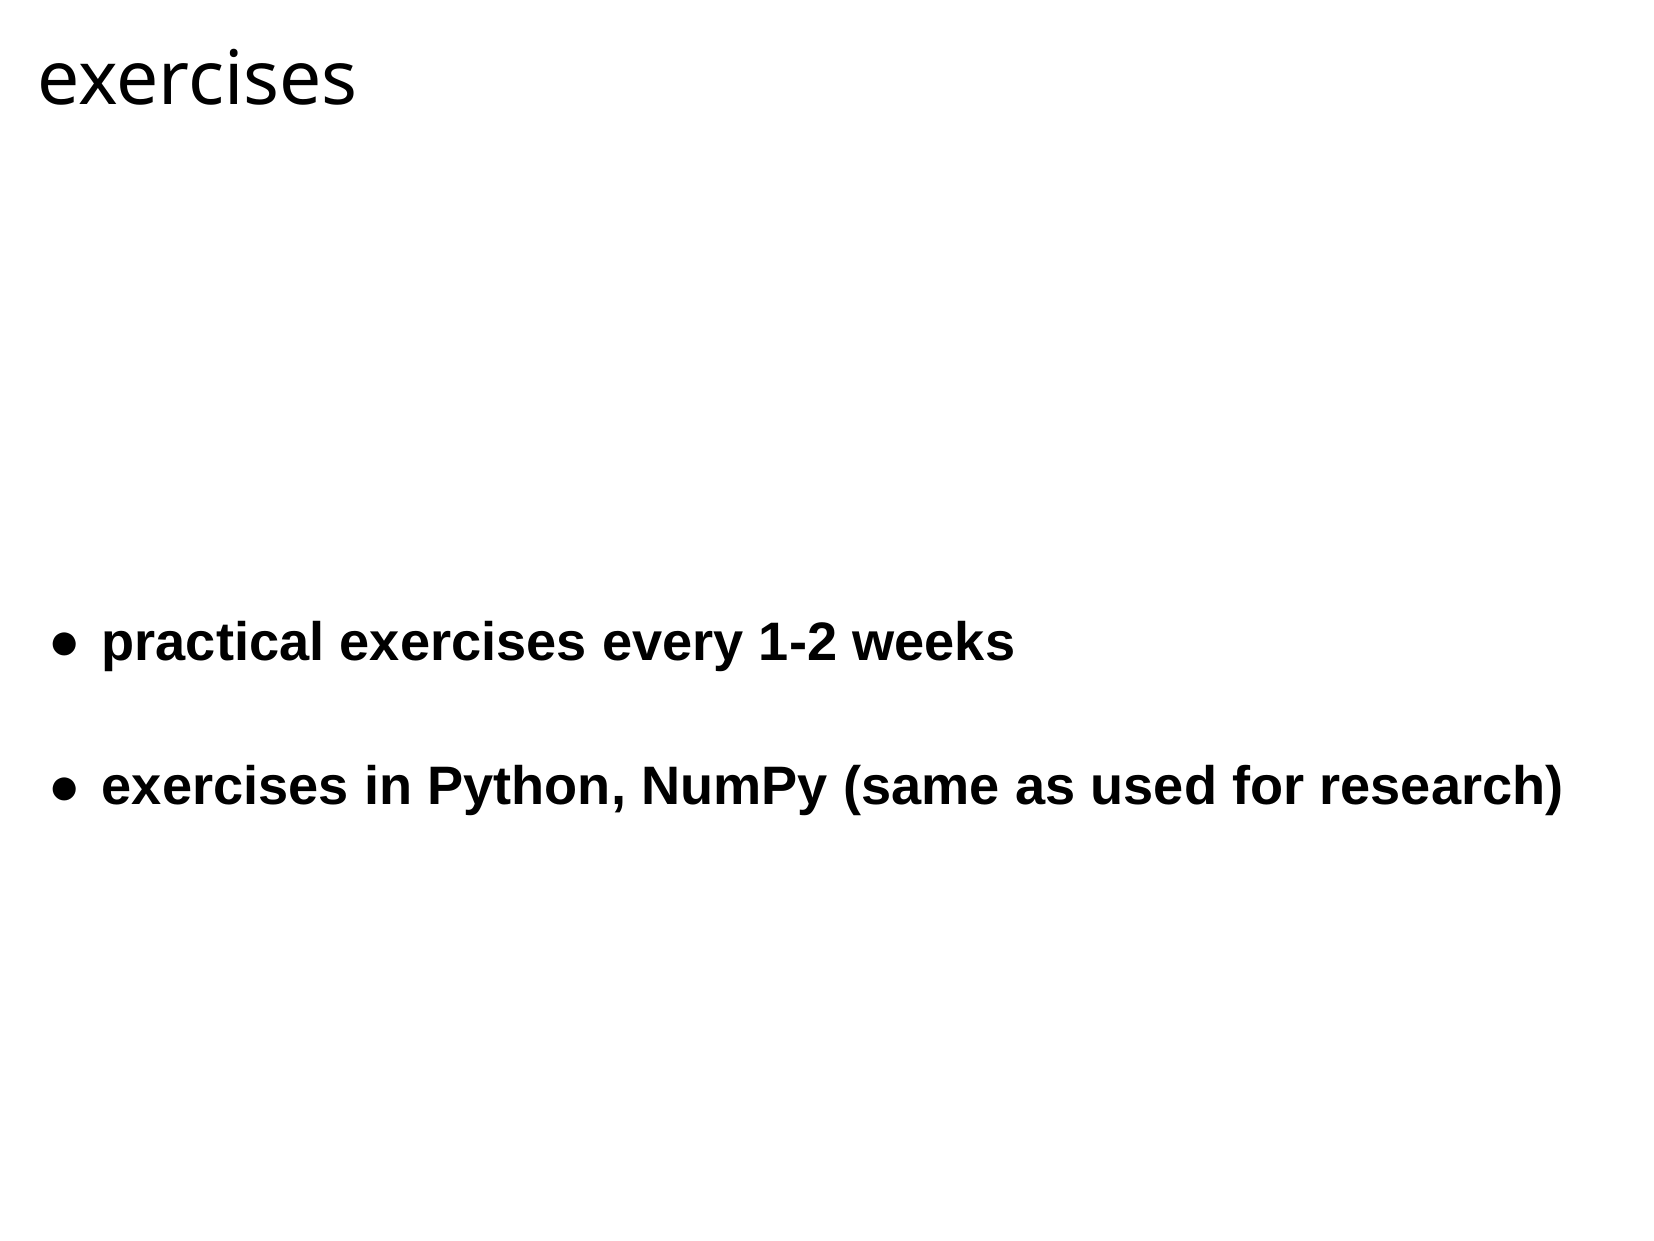

# exercises
practical exercises every 1-2 weeks
exercises in Python, NumPy (same as used for research)